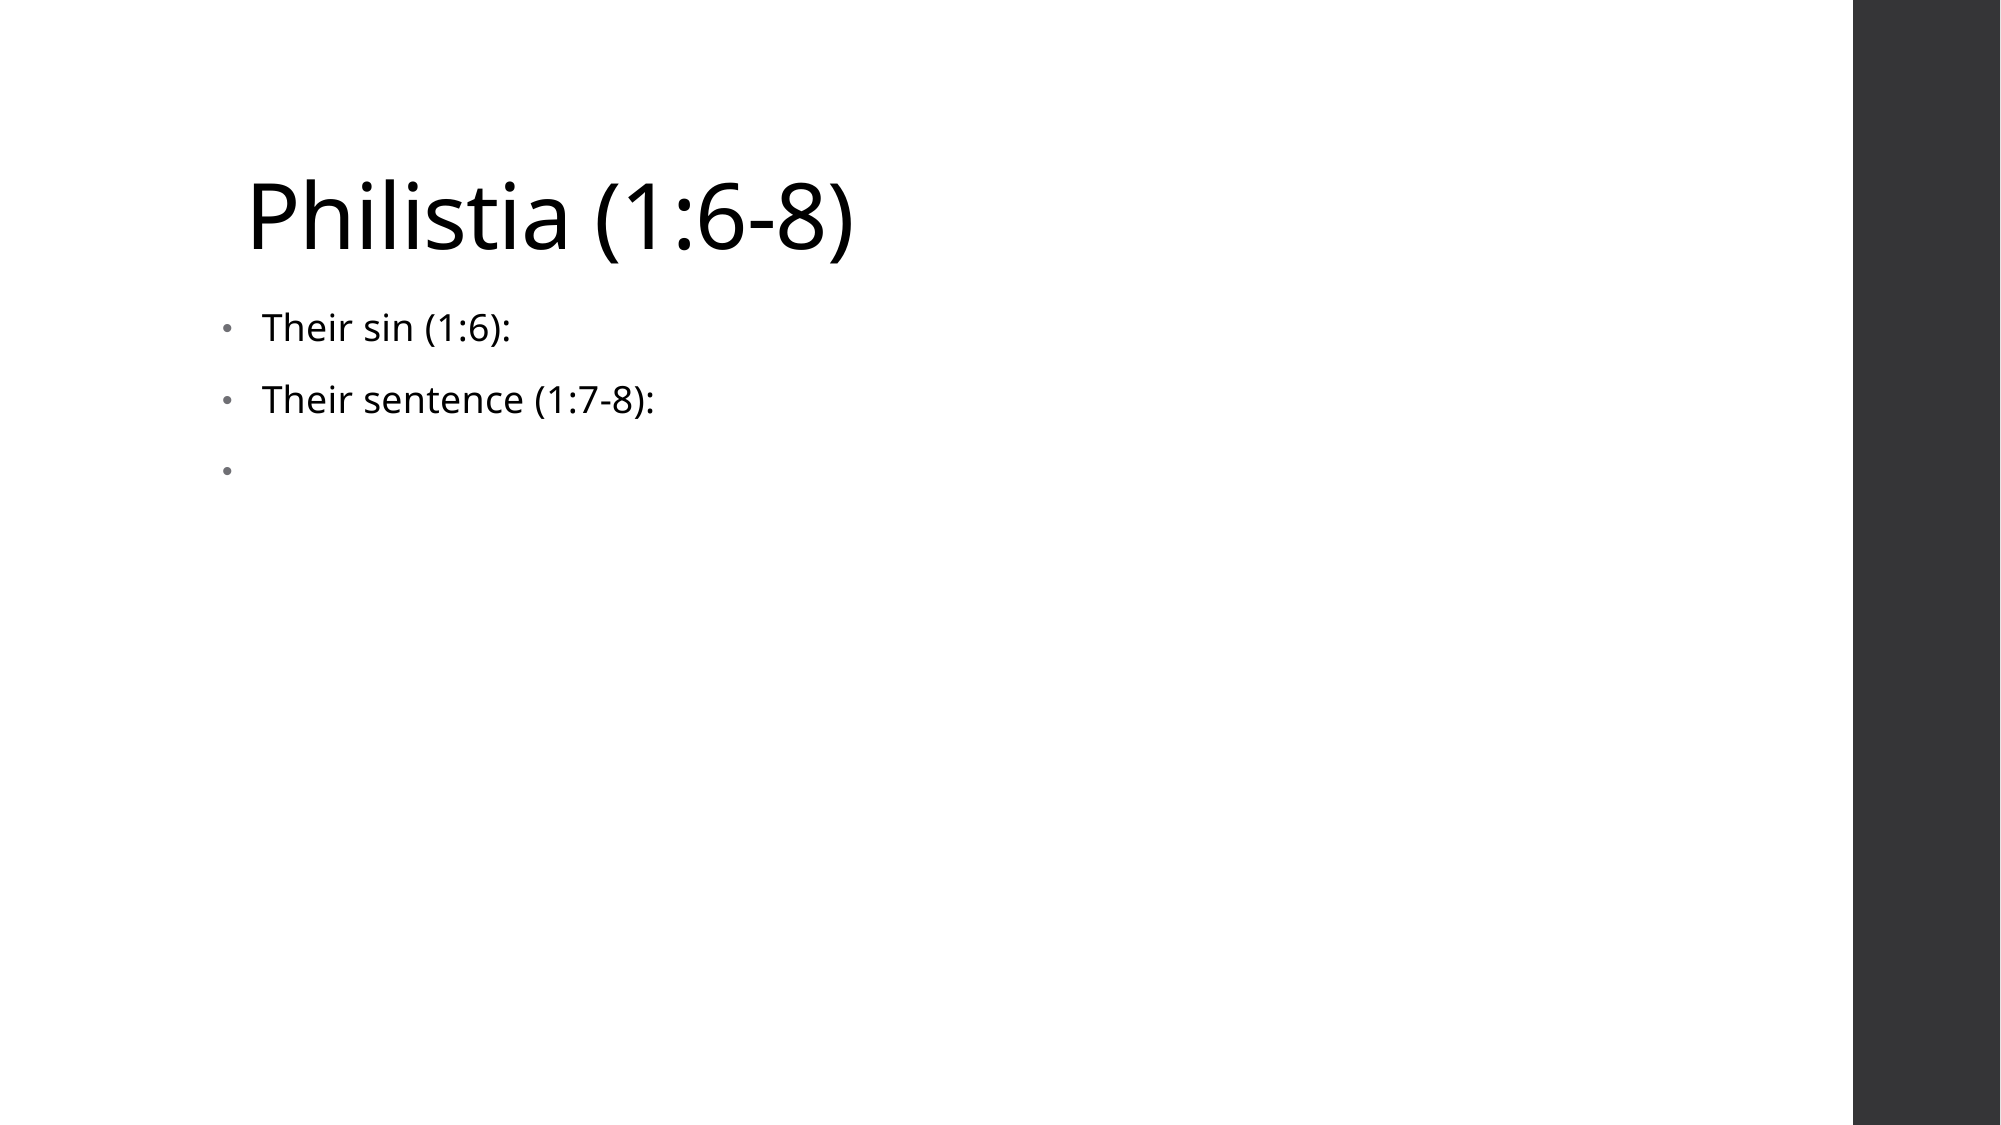

# Philistia (1:6-8)
 Their sin (1:6):
 Their sentence (1:7-8):